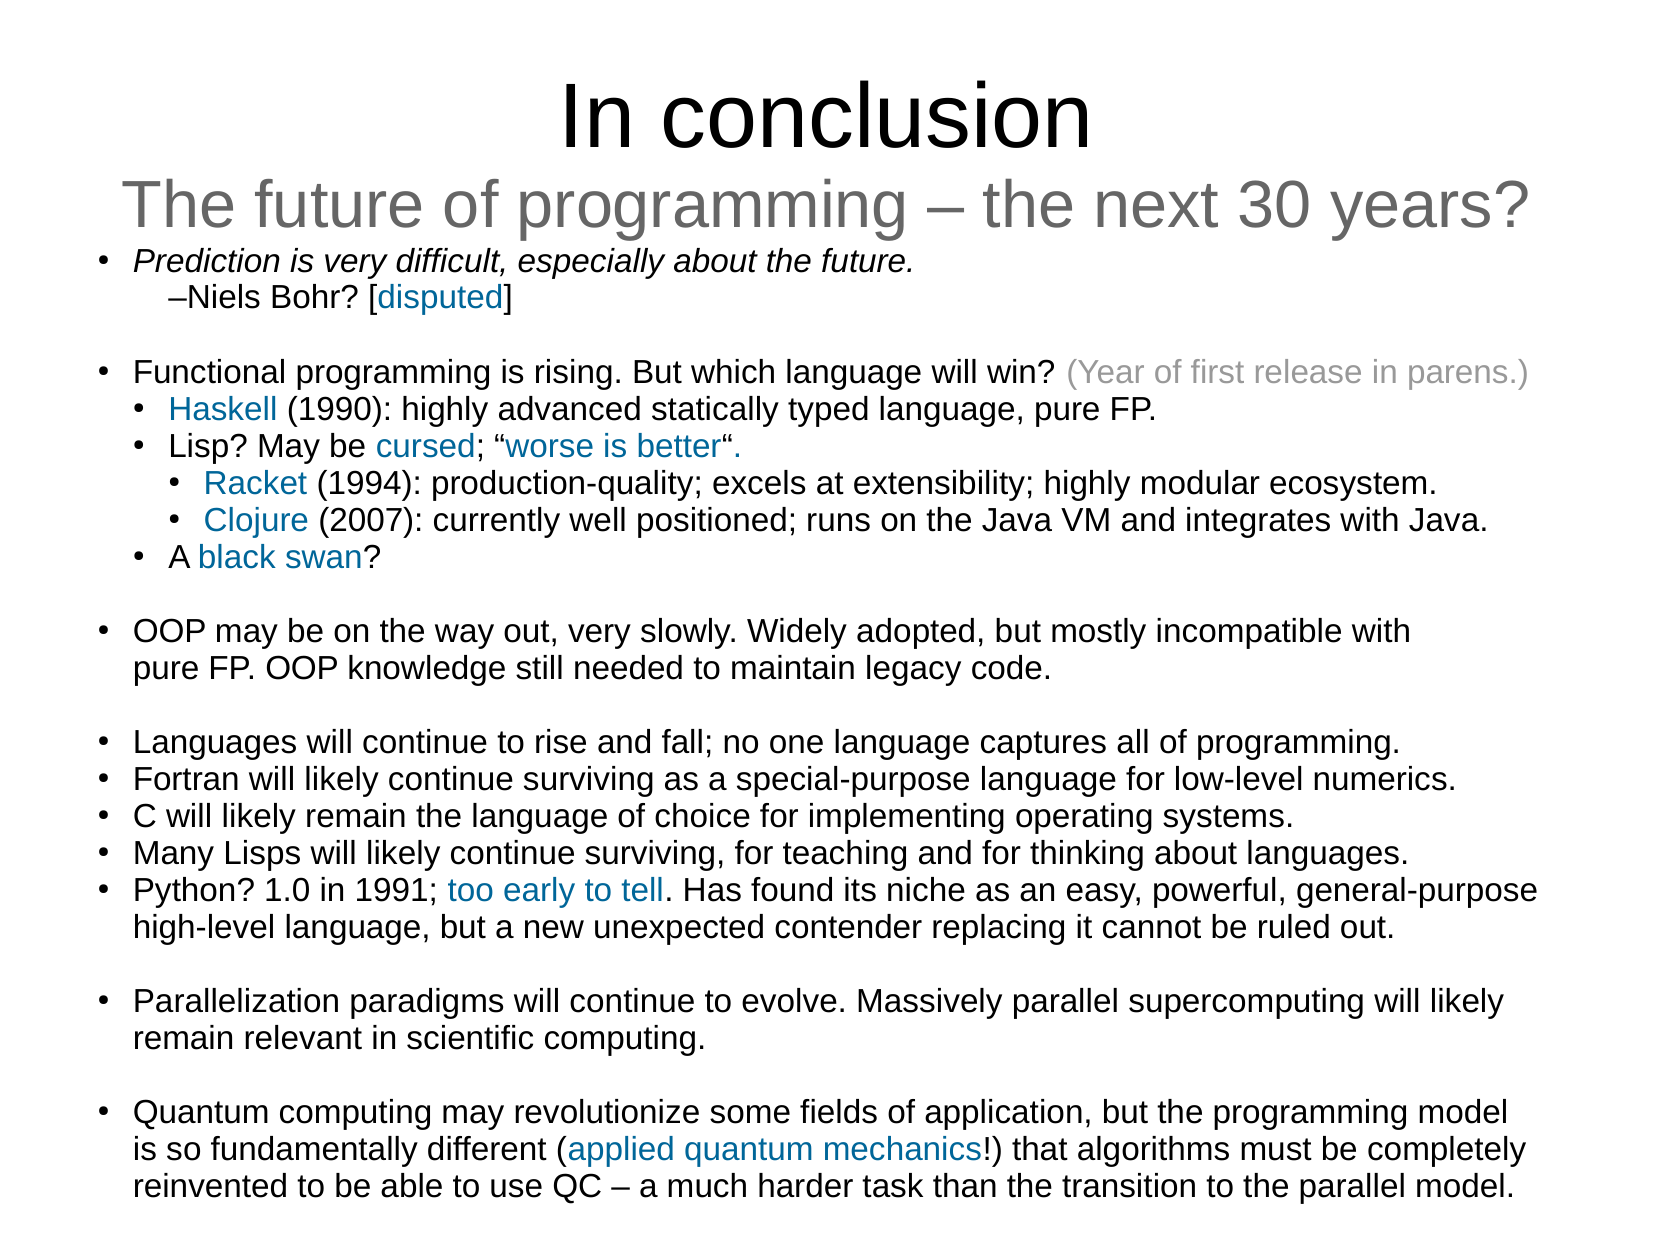

# In conclusion The future of programming – the next 30 years?
Prediction is very difficult, especially about the future.
–Niels Bohr? [disputed]
Functional programming is rising. But which language will win? (Year of first release in parens.)
Haskell (1990): highly advanced statically typed language, pure FP.
Lisp? May be cursed; “worse is better“.
Racket (1994): production-quality; excels at extensibility; highly modular ecosystem.
Clojure (2007): currently well positioned; runs on the Java VM and integrates with Java.
A black swan?
OOP may be on the way out, very slowly. Widely adopted, but mostly incompatible with
pure FP. OOP knowledge still needed to maintain legacy code.
Languages will continue to rise and fall; no one language captures all of programming.
Fortran will likely continue surviving as a special-purpose language for low-level numerics.
C will likely remain the language of choice for implementing operating systems.
Many Lisps will likely continue surviving, for teaching and for thinking about languages.
Python? 1.0 in 1991; too early to tell. Has found its niche as an easy, powerful, general-purpose
high-level language, but a new unexpected contender replacing it cannot be ruled out.
Parallelization paradigms will continue to evolve. Massively parallel supercomputing will likely remain relevant in scientific computing.
Quantum computing may revolutionize some fields of application, but the programming model
is so fundamentally different (applied quantum mechanics!) that algorithms must be completely reinvented to be able to use QC – a much harder task than the transition to the parallel model.